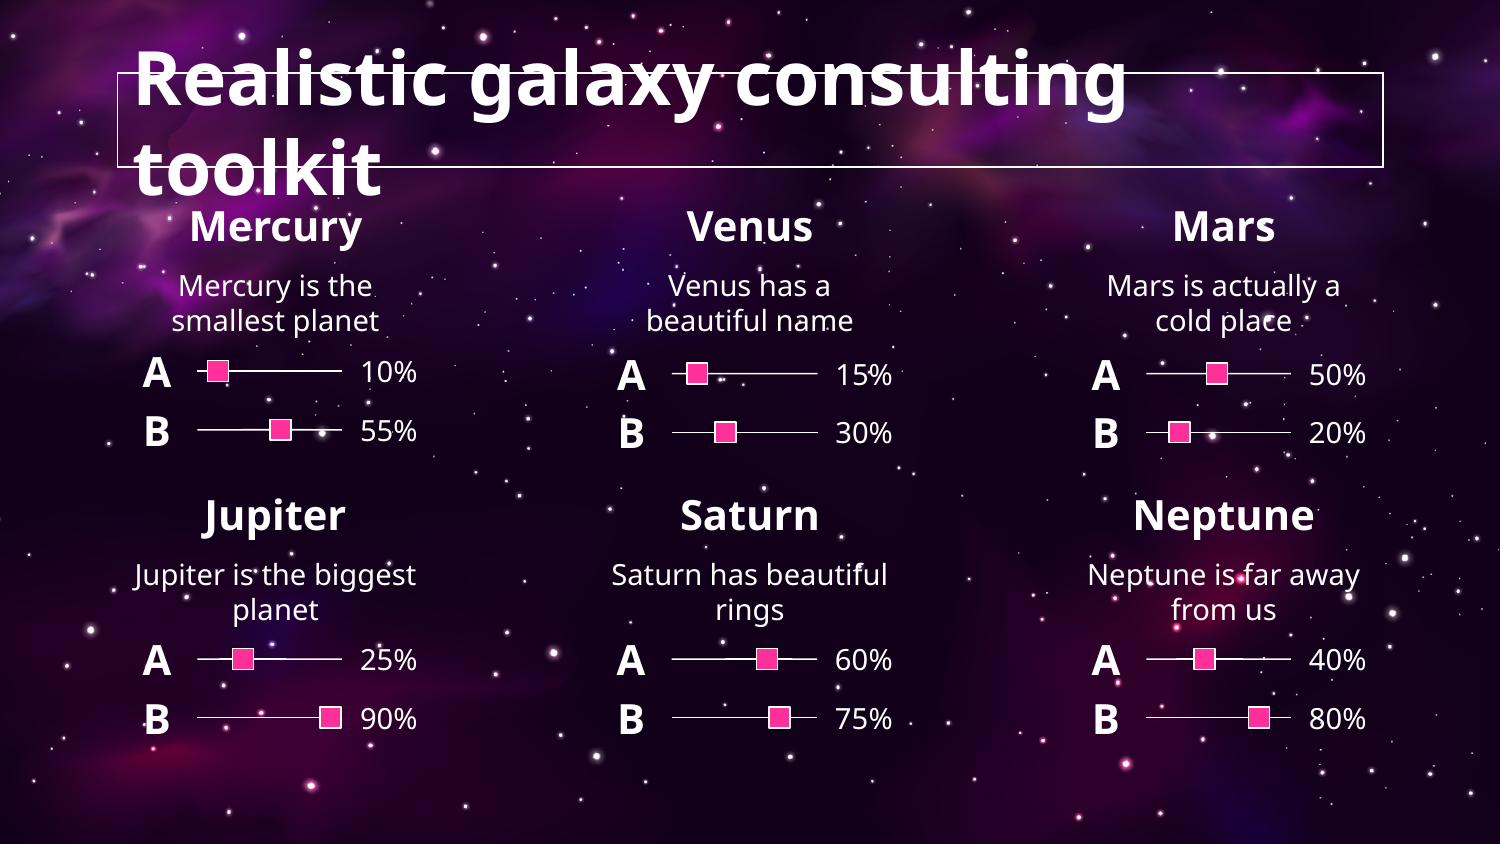

# Realistic galaxy consulting toolkit
Mercury
Mercury is the smallest planet
Venus
Venus has a beautiful name
Mars
Mars is actually a cold place
A
10%
A
15%
A
50%
B
55%
B
30%
B
20%
Jupiter
Jupiter is the biggest planet
Saturn
Saturn has beautiful rings
Neptune
Neptune is far away from us
A
25%
A
60%
A
40%
B
90%
B
75%
B
80%